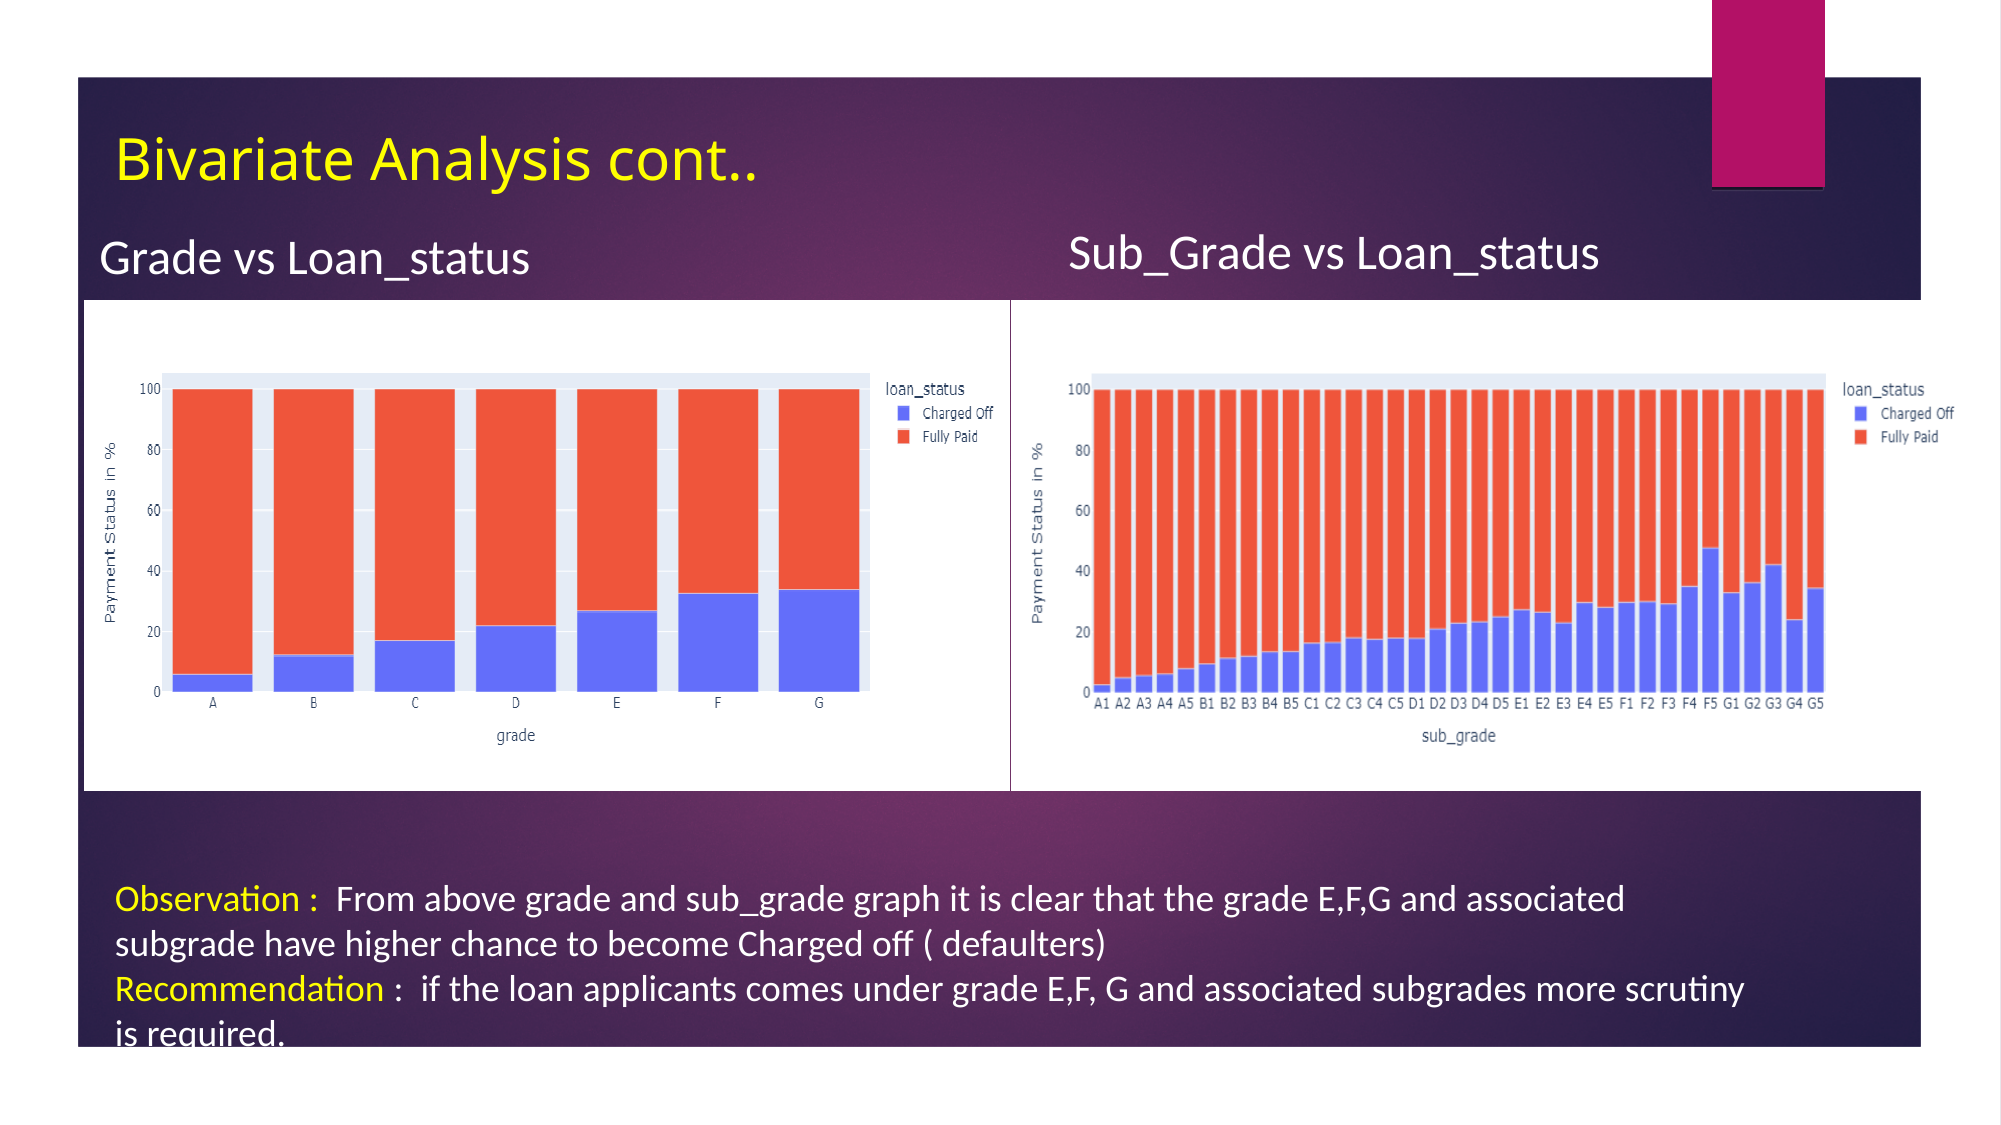

# Bivariate Analysis cont..
Sub_Grade vs Loan_status
Grade vs Loan_status
Observation : From above grade and sub_grade graph it is clear that the grade E,F,G and associated subgrade have higher chance to become Charged off ( defaulters)
Recommendation : if the loan applicants comes under grade E,F, G and associated subgrades more scrutiny is required.